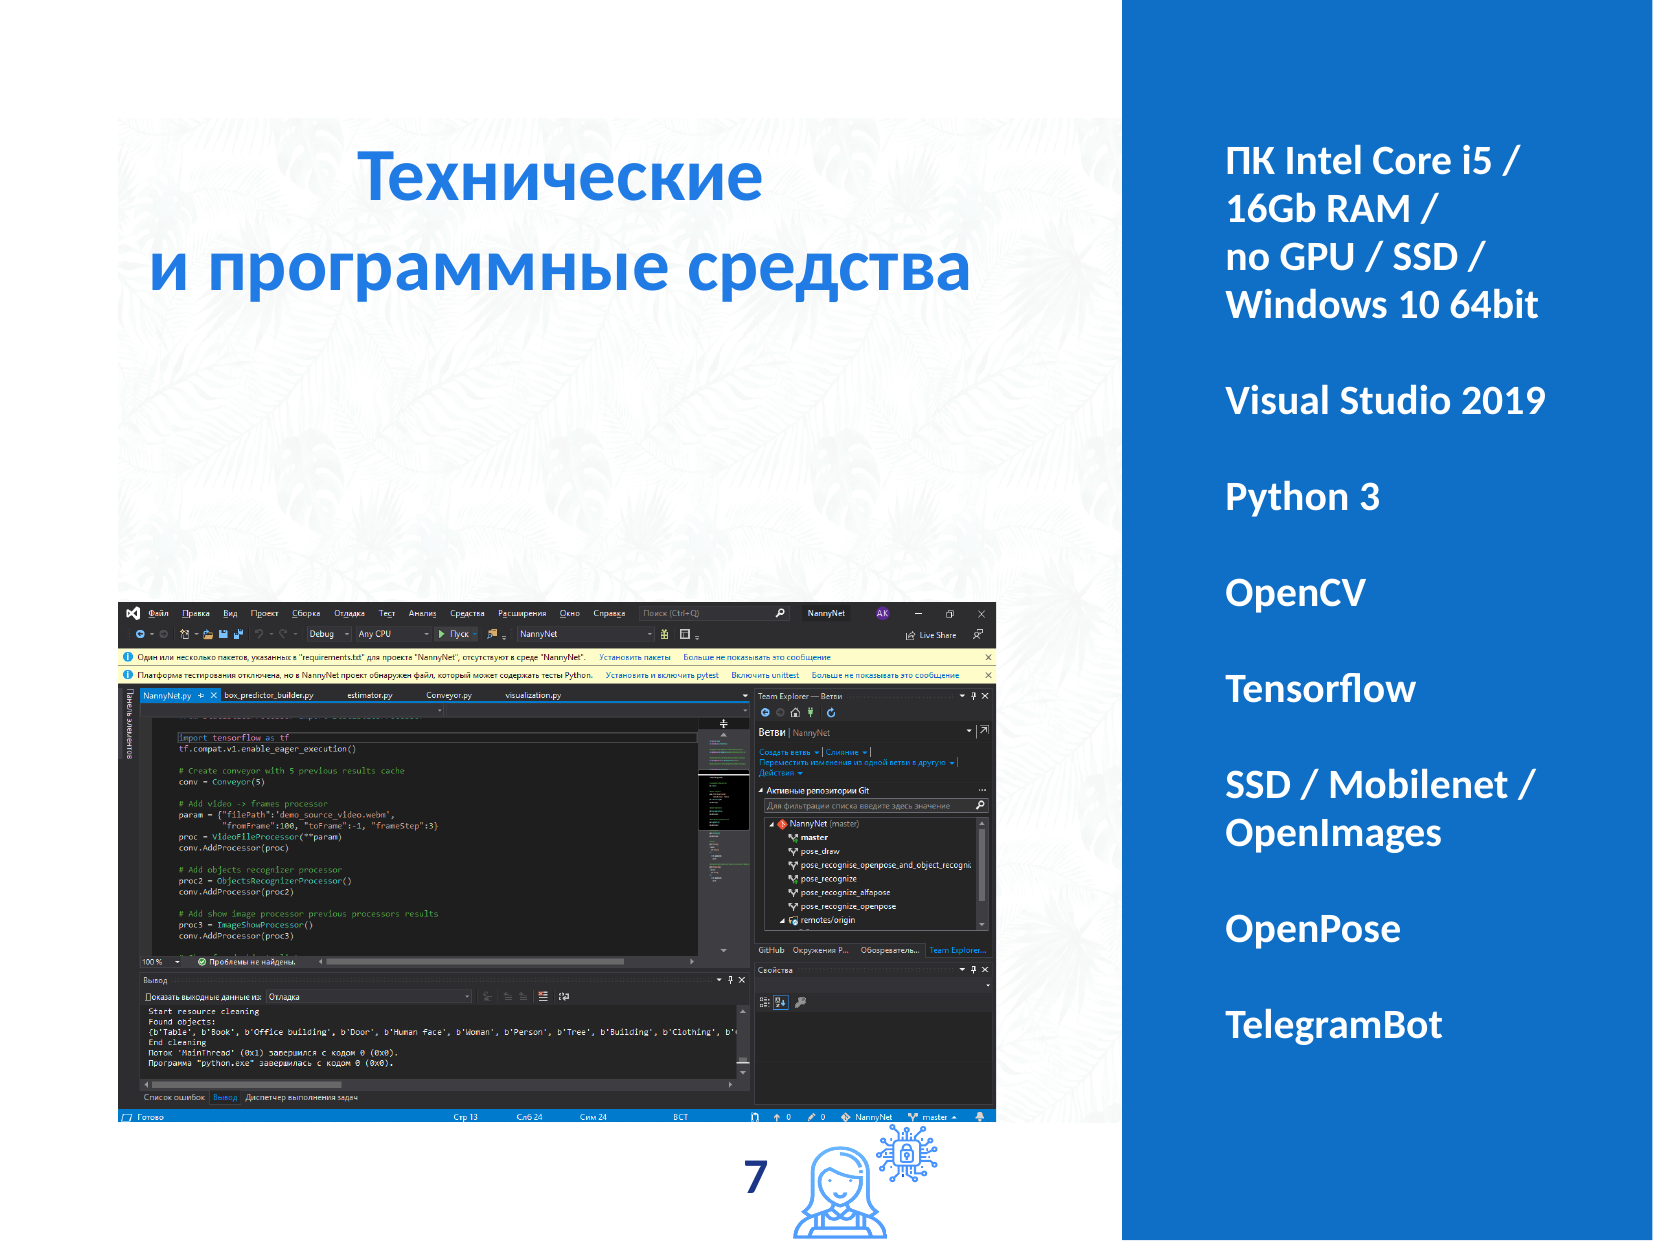

# Технические и программные средства
ПК Intel Core i5 / 16Gb RAM /
no GPU / SSD /
Windows 10 64bit
Visual Studio 2019
Python 3
OpenCV
Tensorflow
SSD / Mobilenet / OpenImages
OpenPose
TelegramBot
7